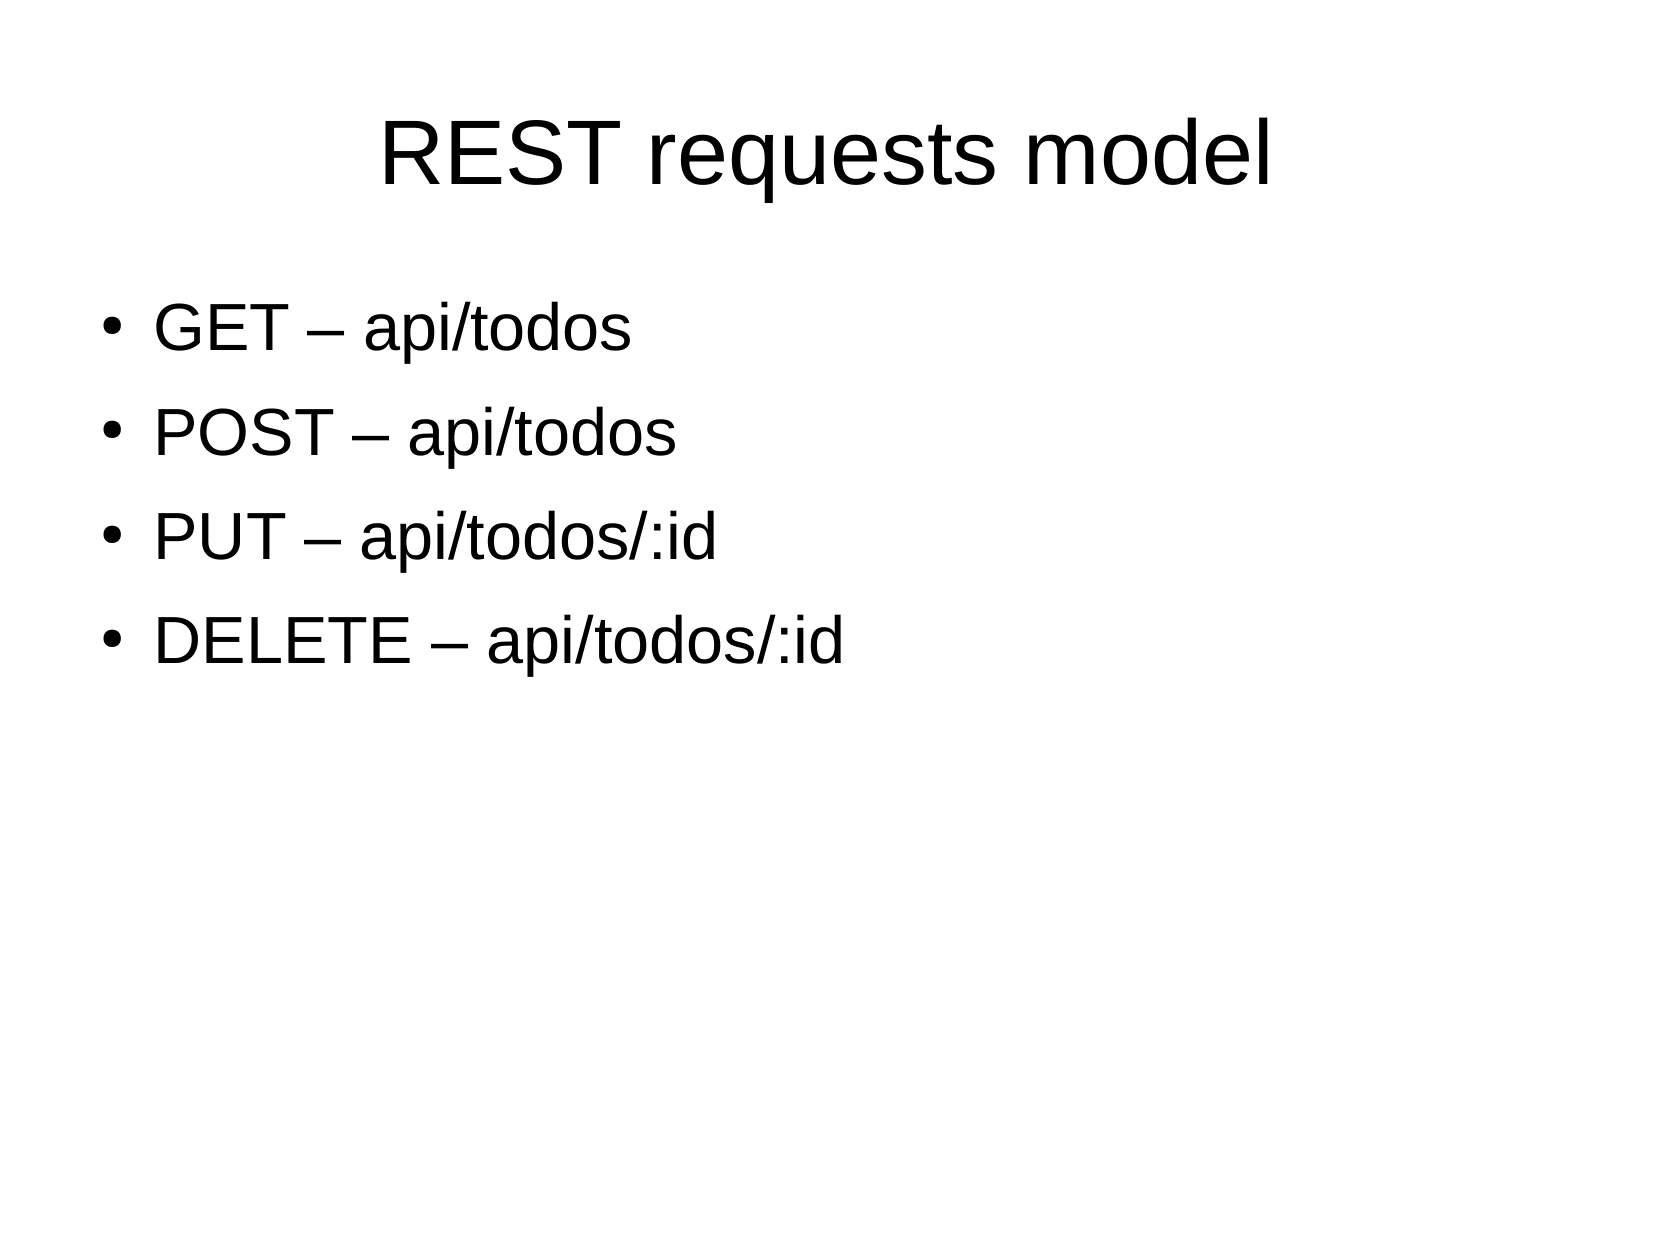

# REST requests model
GET – api/todos
POST – api/todos
PUT – api/todos/:id
DELETE – api/todos/:id